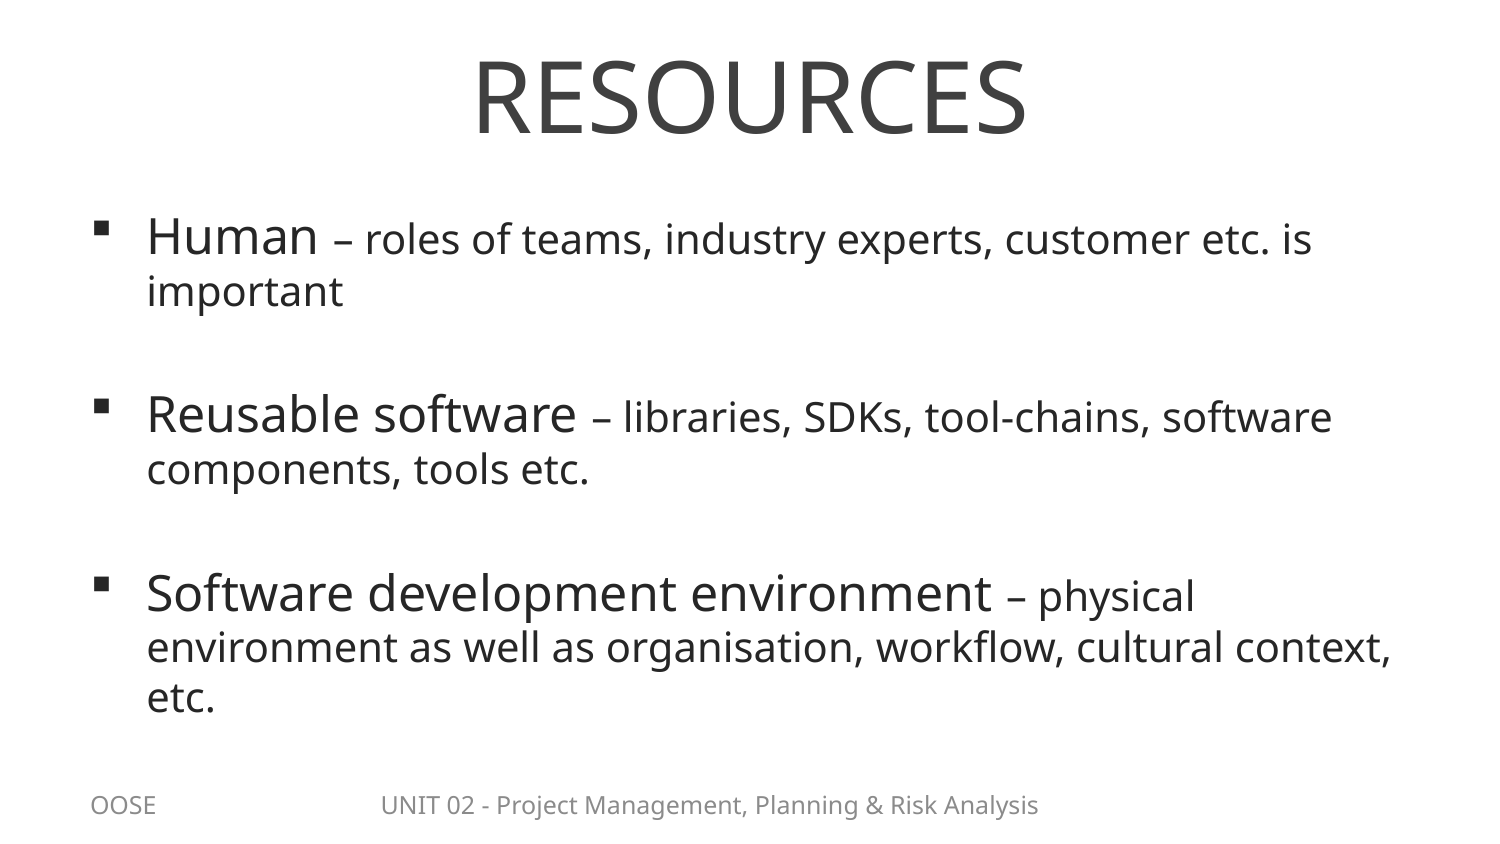

# Resources
Human – roles of teams, industry experts, customer etc. is important
Reusable software – libraries, SDKs, tool-chains, software components, tools etc.
Software development environment – physical environment as well as organisation, workflow, cultural context, etc.
OOSE
UNIT 02 - Project Management, Planning & Risk Analysis